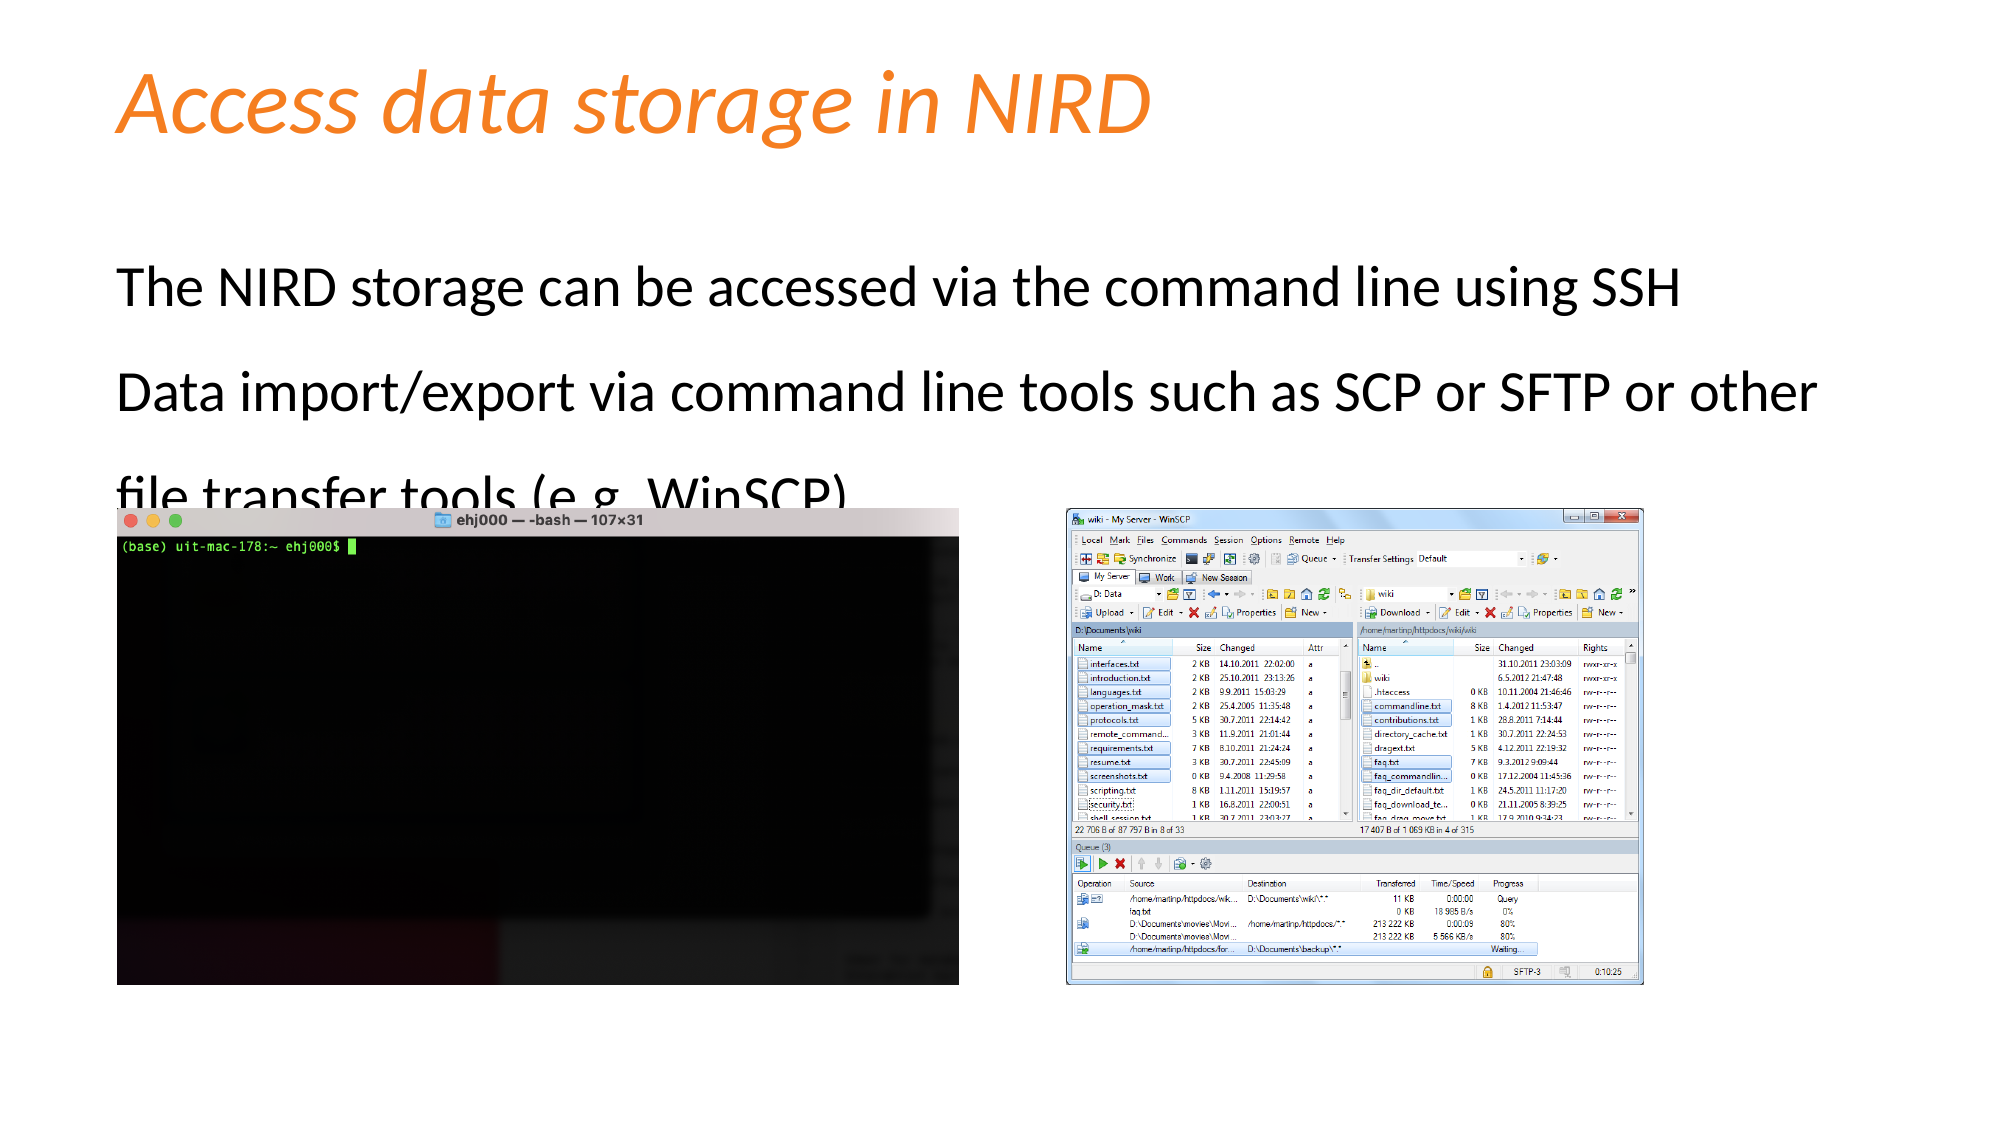

# Access data storage in NIRD
The NIRD storage can be accessed via the command line using SSH
Data import/export via command line tools such as SCP or SFTP or other file transfer tools (e.g. WinSCP)